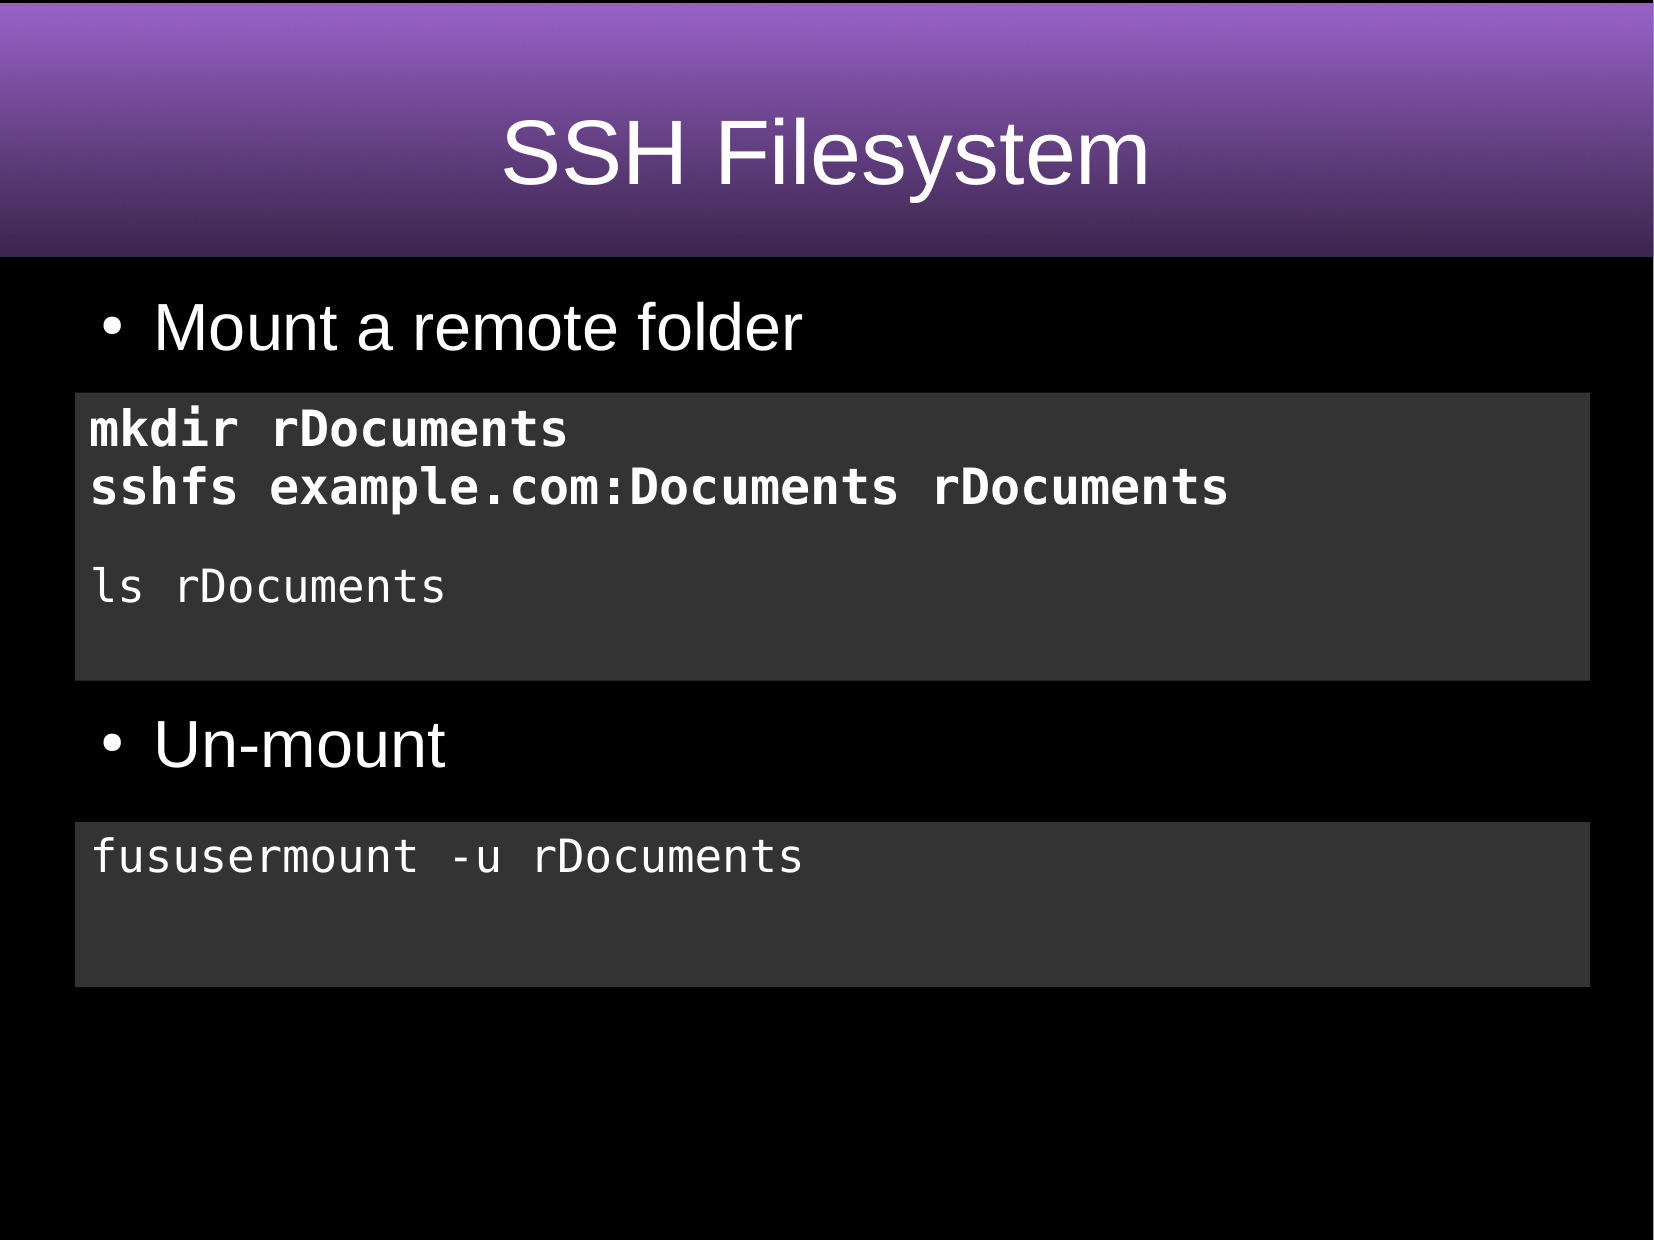

# SSH Filesystem
Mount a remote folder
Un-mount
mkdir rDocuments
sshfs example.com:Documents rDocuments
ls rDocuments
fususermount -u rDocuments